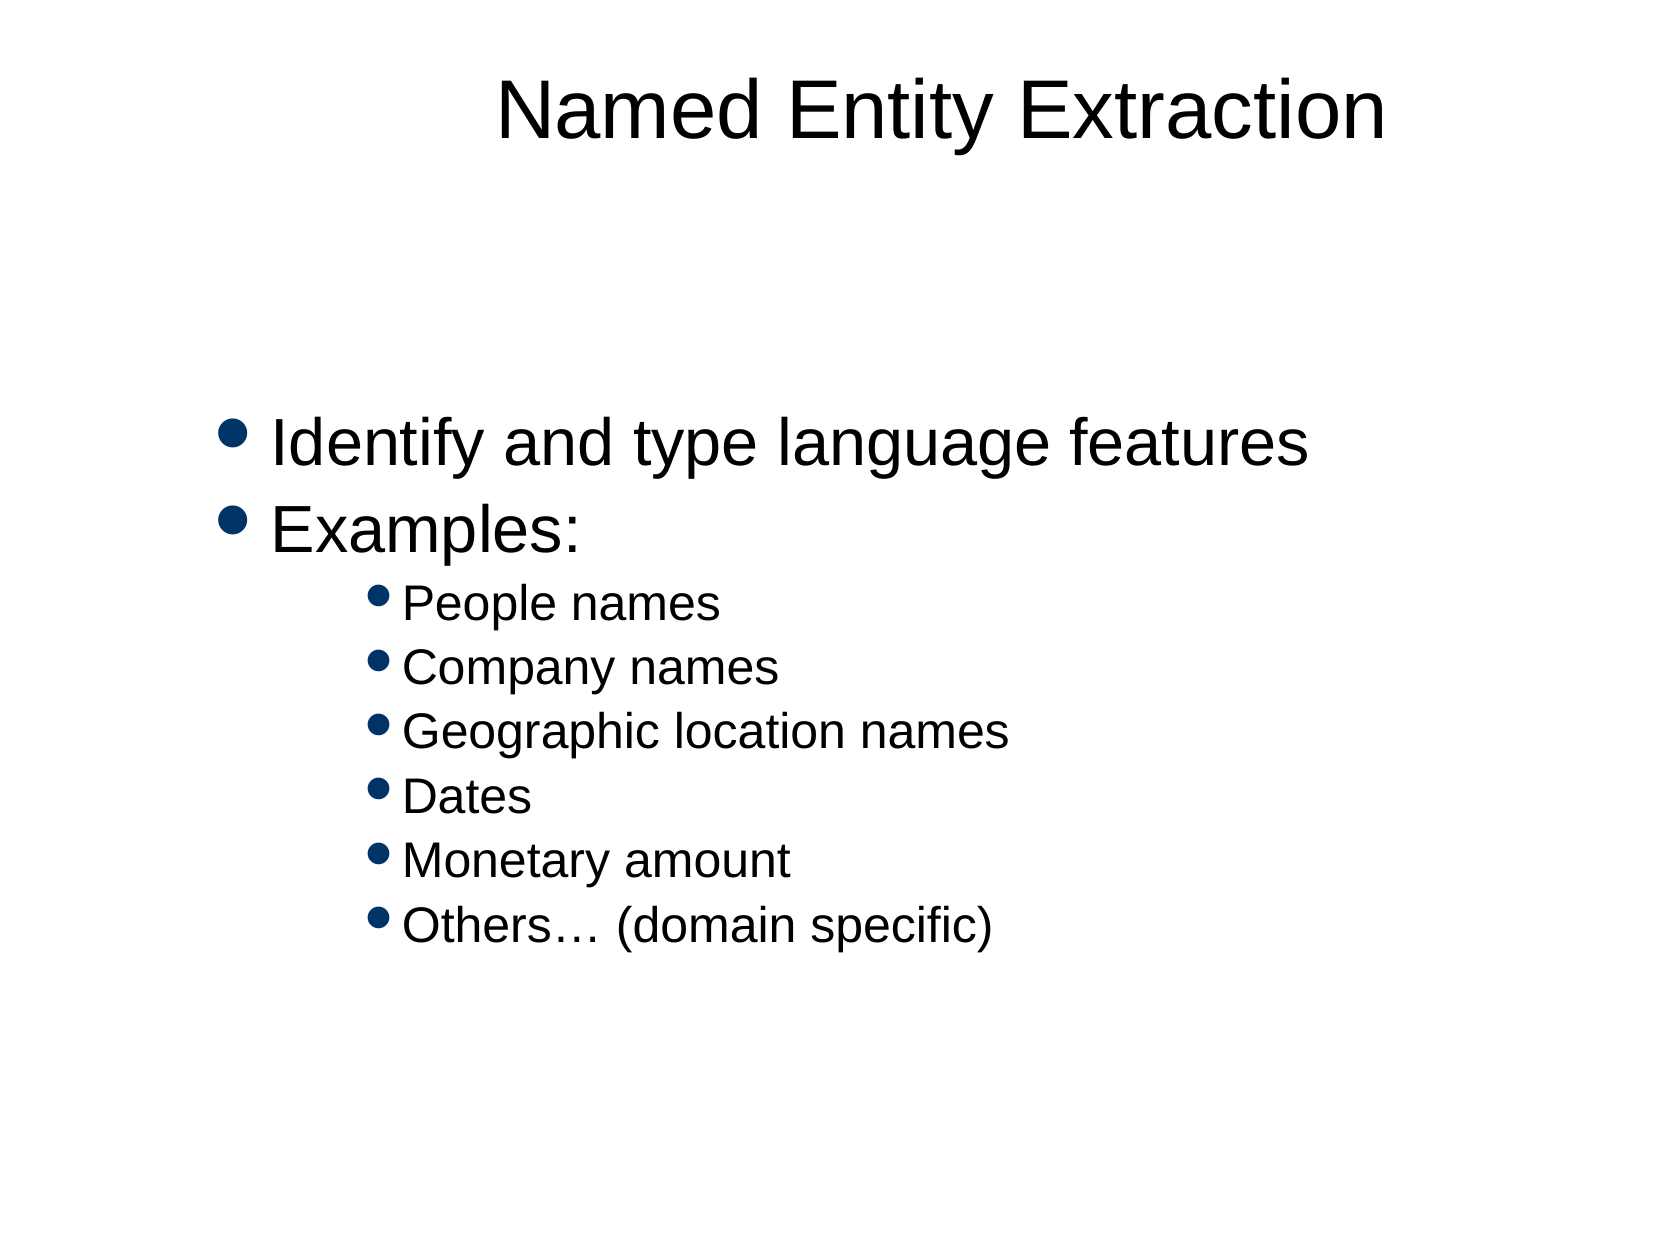

# Named Entity Extraction
Identify and type language features
Examples:
People names
Company names
Geographic location names
Dates
Monetary amount
Others… (domain specific)